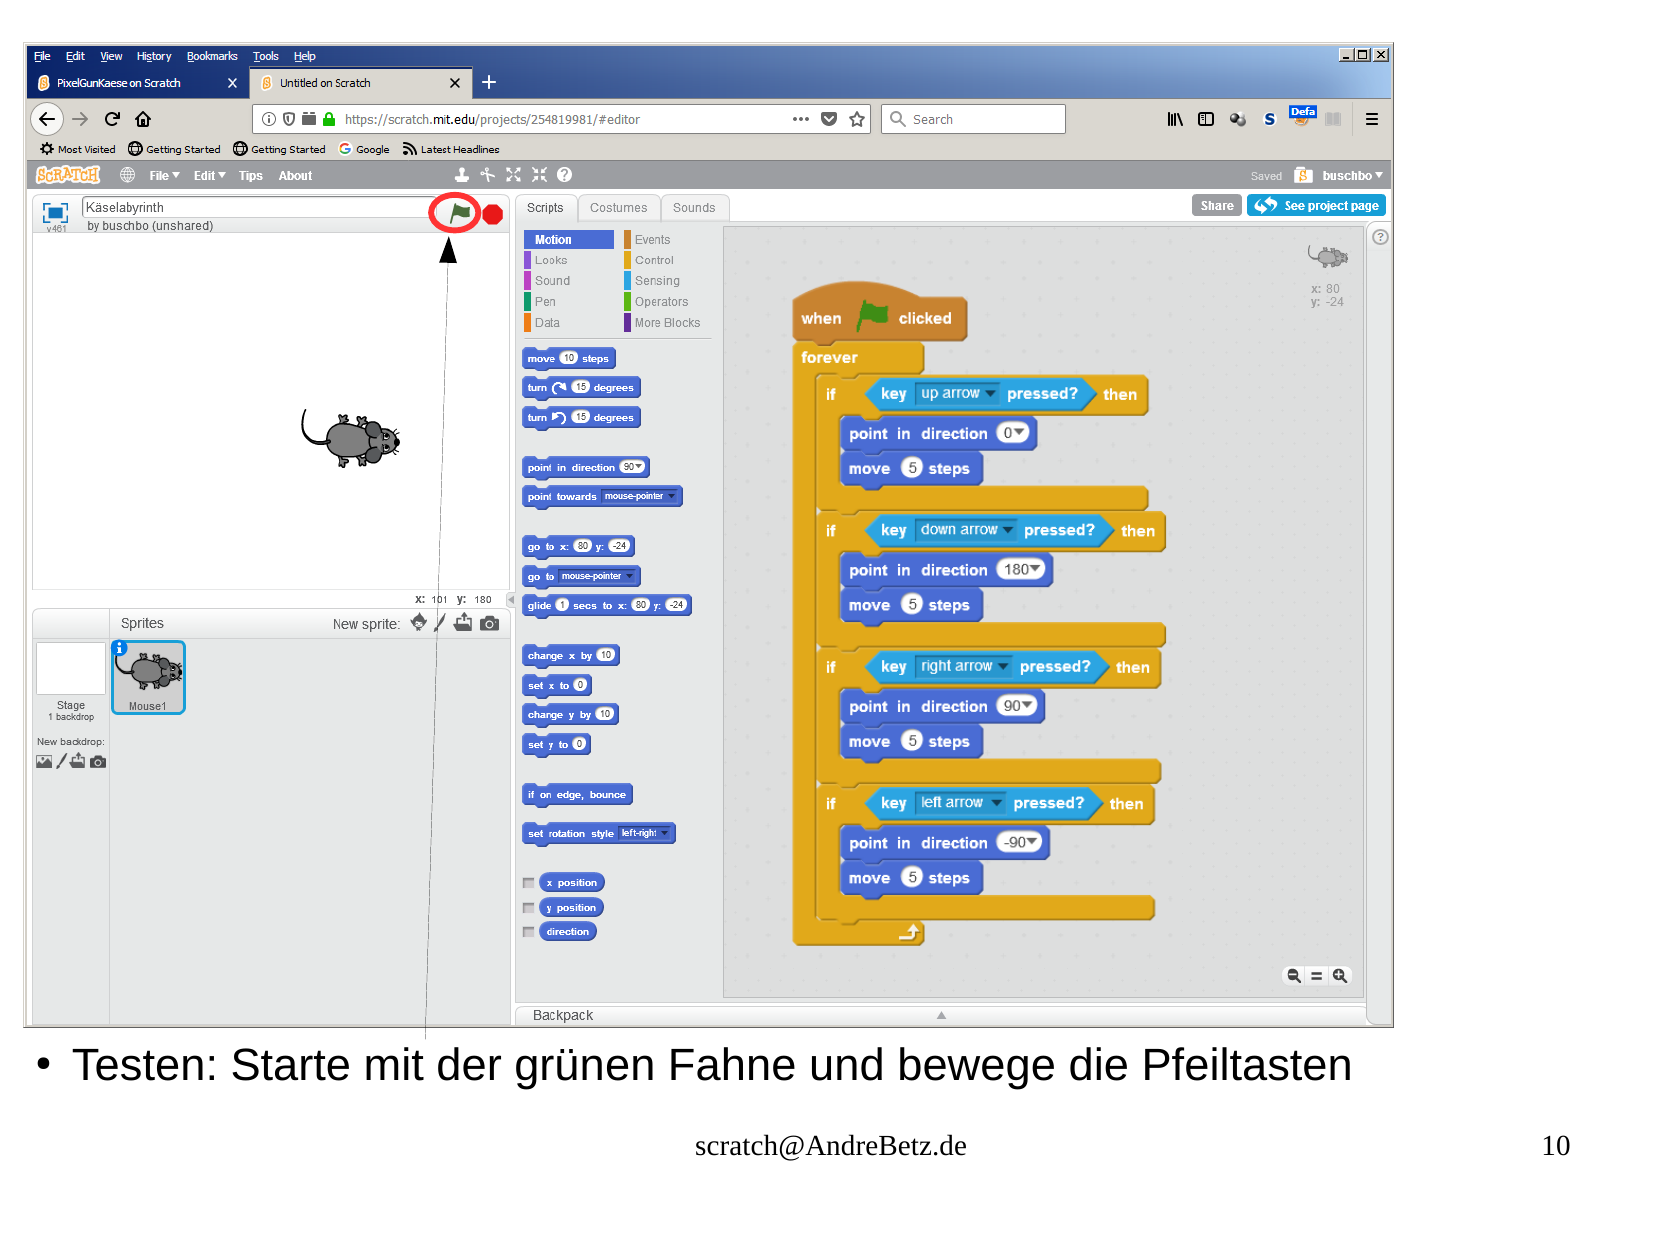

# Testen: Starte mit der grünen Fahne und bewege die Pfeiltasten
 scratch@AndreBetz.de
10